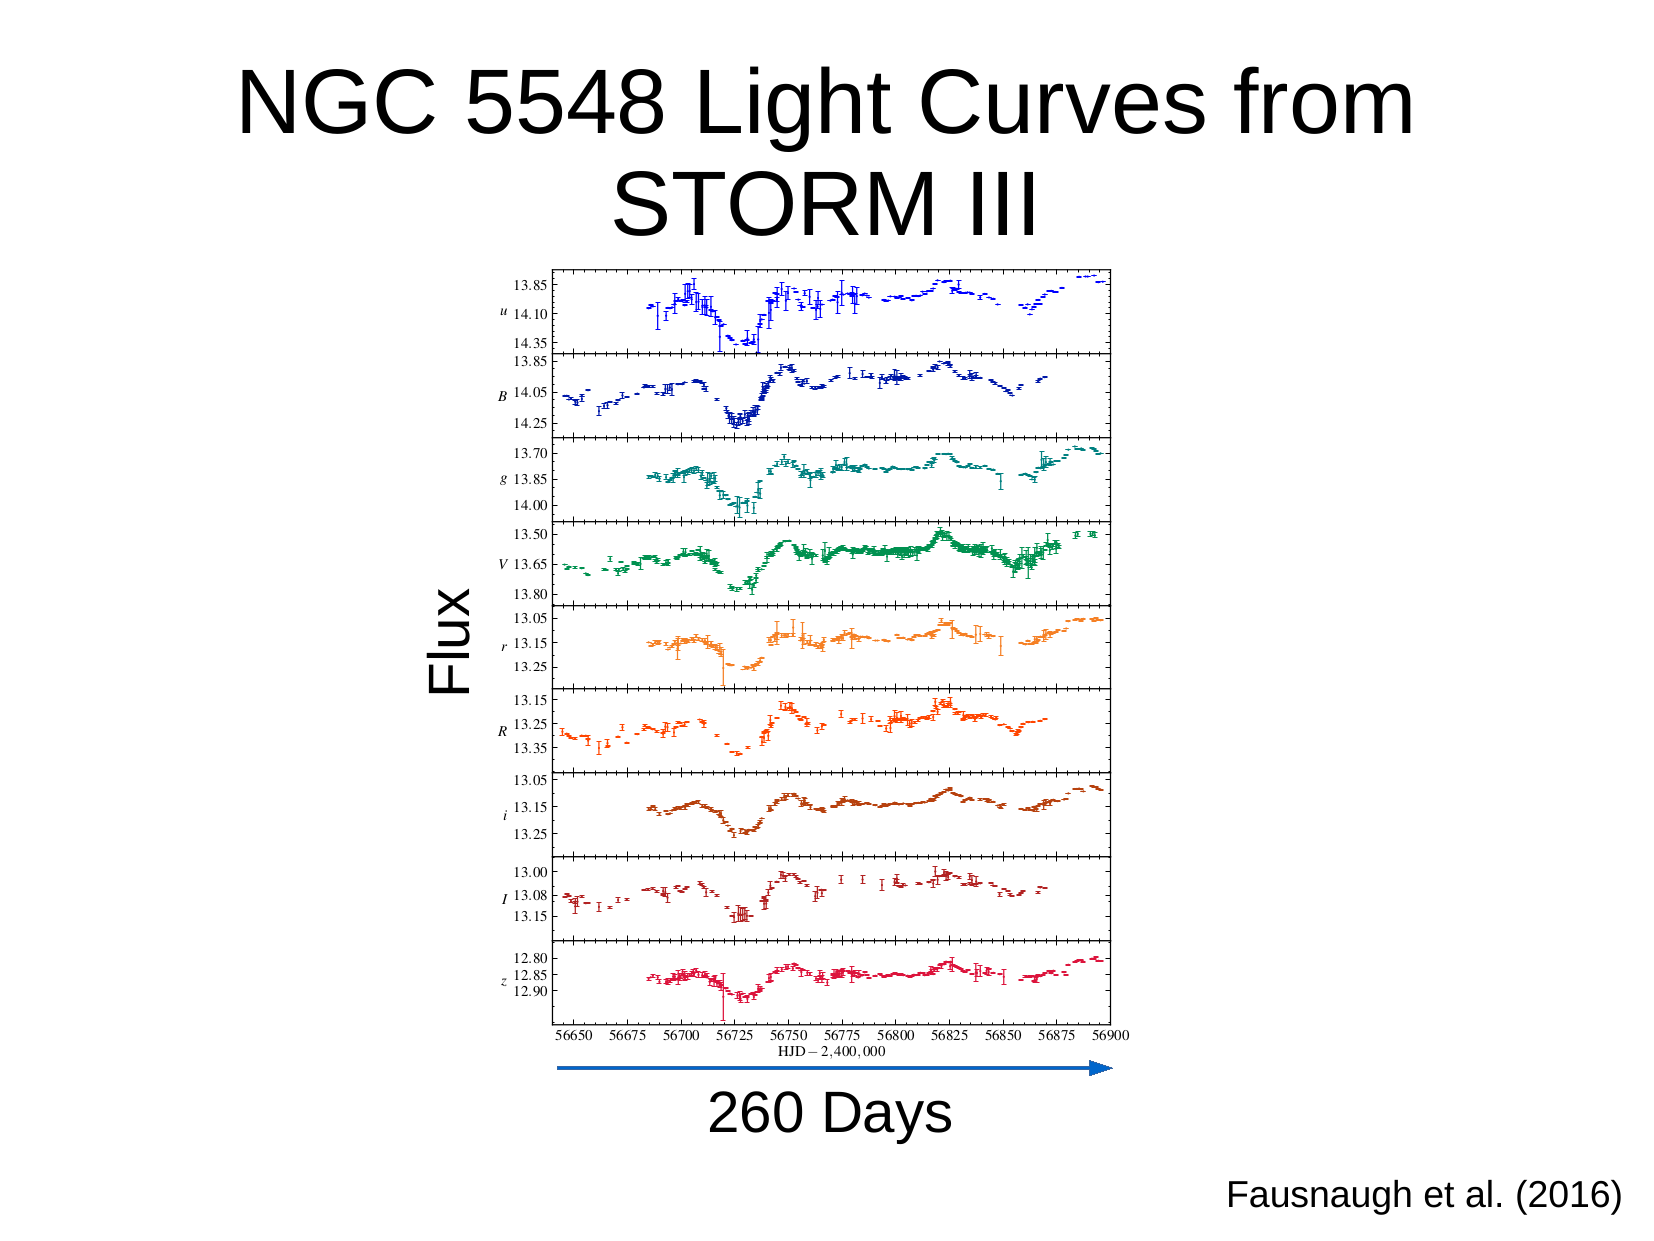

# NGC 5548 Light Curves from STORM III
Flux
260 Days
Fausnaugh et al. (2016)